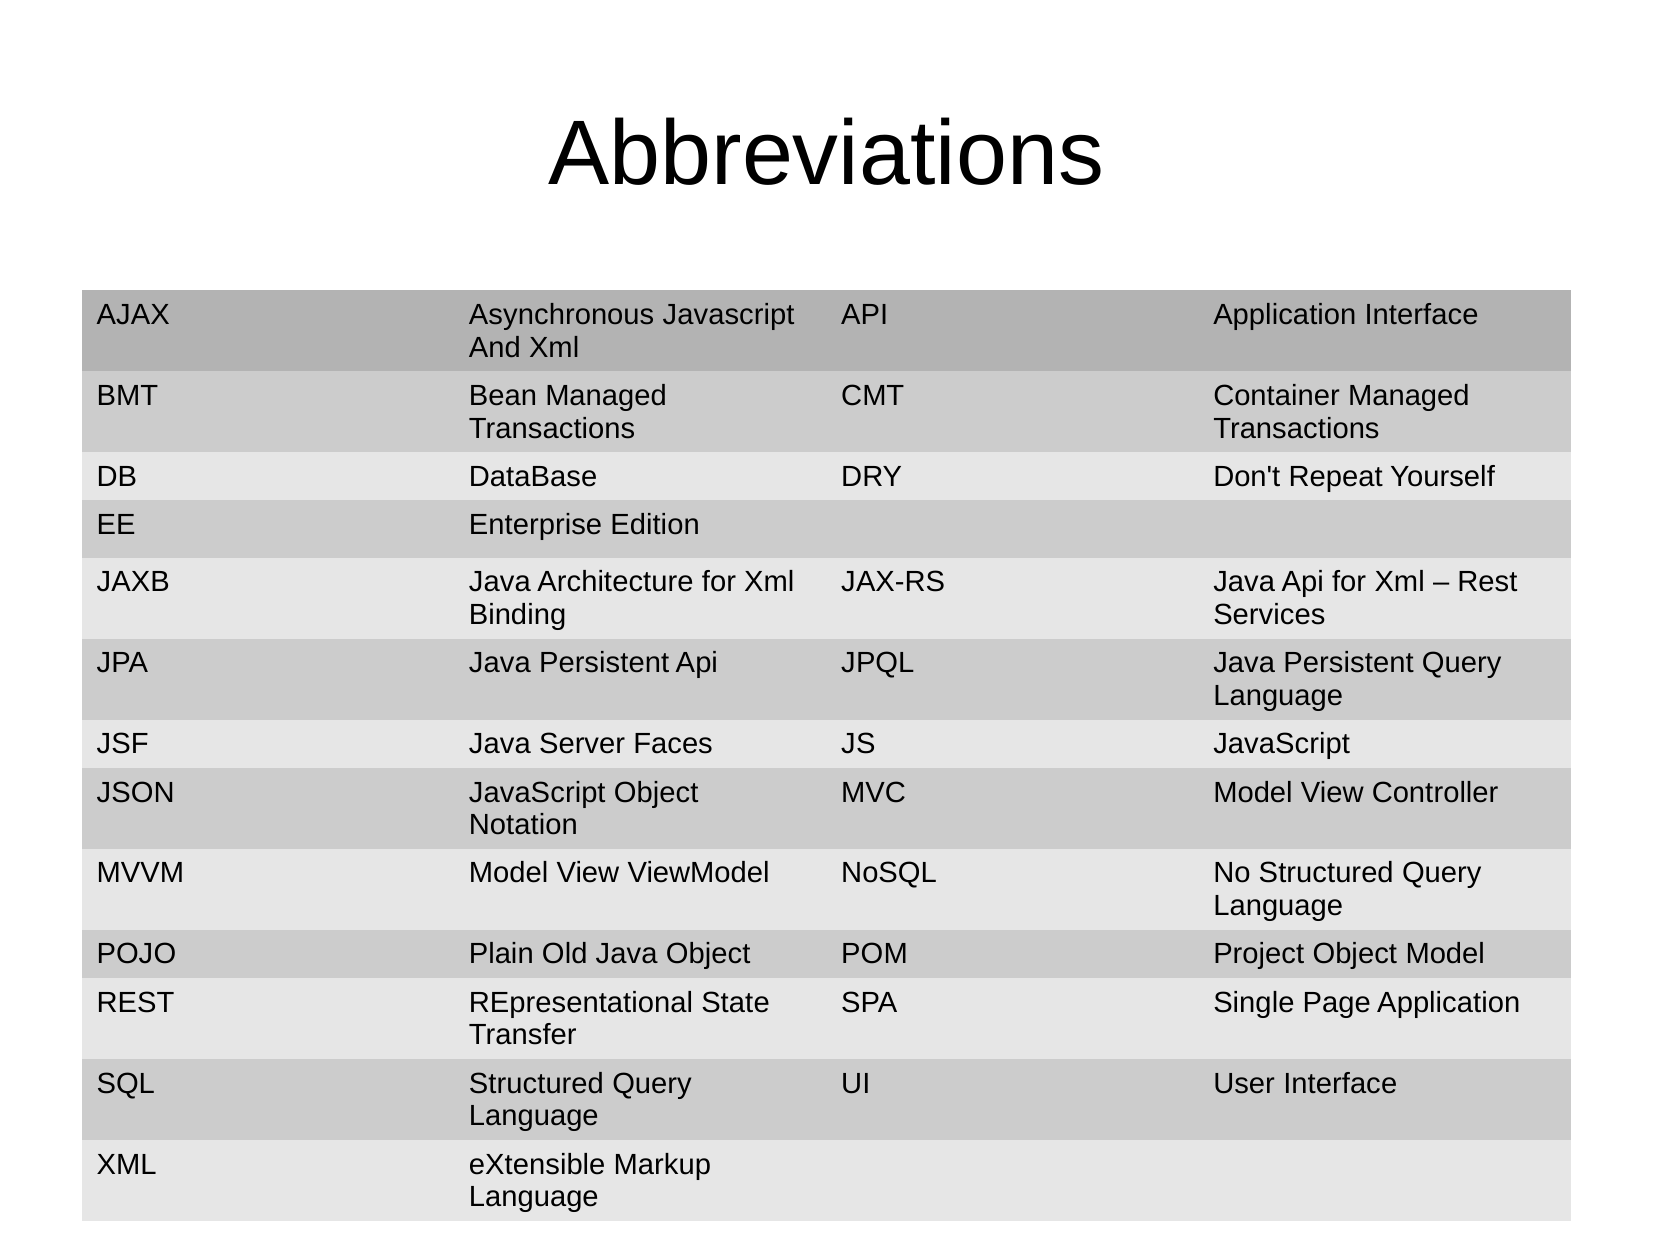

# Abbreviations
| AJAX | Asynchronous Javascript And Xml | API | Application Interface |
| --- | --- | --- | --- |
| BMT | Bean Managed Transactions | CMT | Container Managed Transactions |
| DB | DataBase | DRY | Don't Repeat Yourself |
| EE | Enterprise Edition | | |
| JAXB | Java Architecture for Xml Binding | JAX-RS | Java Api for Xml – Rest Services |
| JPA | Java Persistent Api | JPQL | Java Persistent Query Language |
| JSF | Java Server Faces | JS | JavaScript |
| JSON | JavaScript Object Notation | MVC | Model View Controller |
| MVVM | Model View ViewModel | NoSQL | No Structured Query Language |
| POJO | Plain Old Java Object | POM | Project Object Model |
| REST | REpresentational State Transfer | SPA | Single Page Application |
| SQL | Structured Query Language | UI | User Interface |
| XML | eXtensible Markup Language | | |